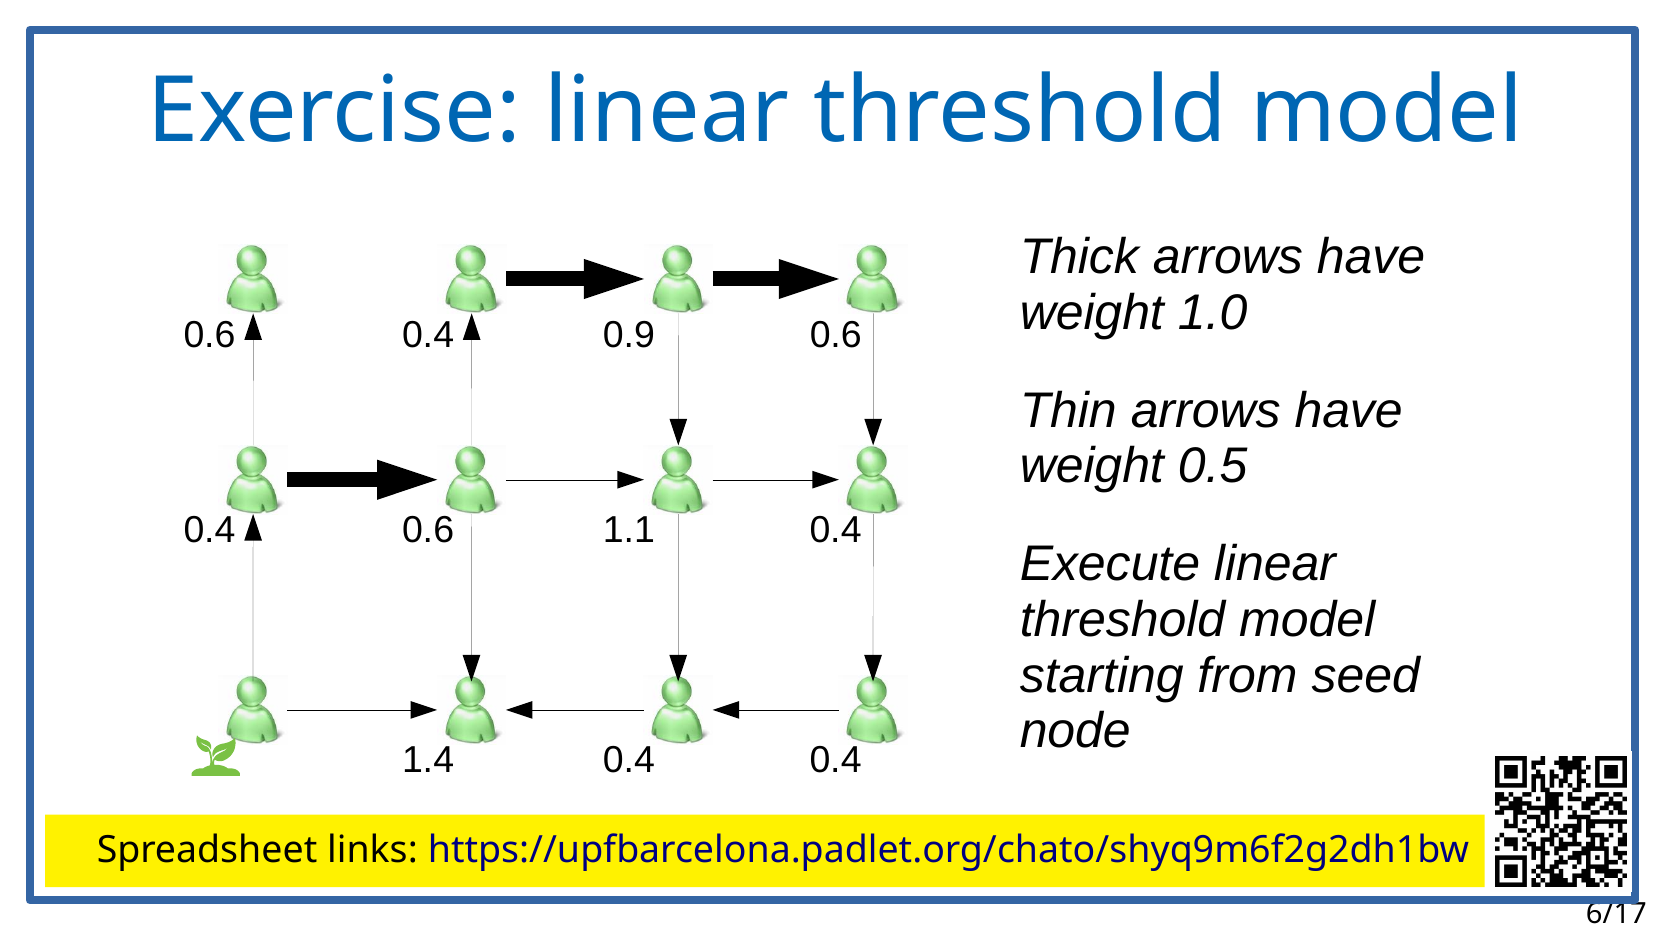

# Exercise: linear threshold model
Thick arrows have weight 1.0
Thin arrows have weight 0.5
Execute linear threshold model starting from seed node
0.6
0.4
0.9
0.6
0.4
0.6
1.1
0.4
1.4
0.4
0.4
Spreadsheet links: https://upfbarcelona.padlet.org/chato/shyq9m6f2g2dh1bw
6